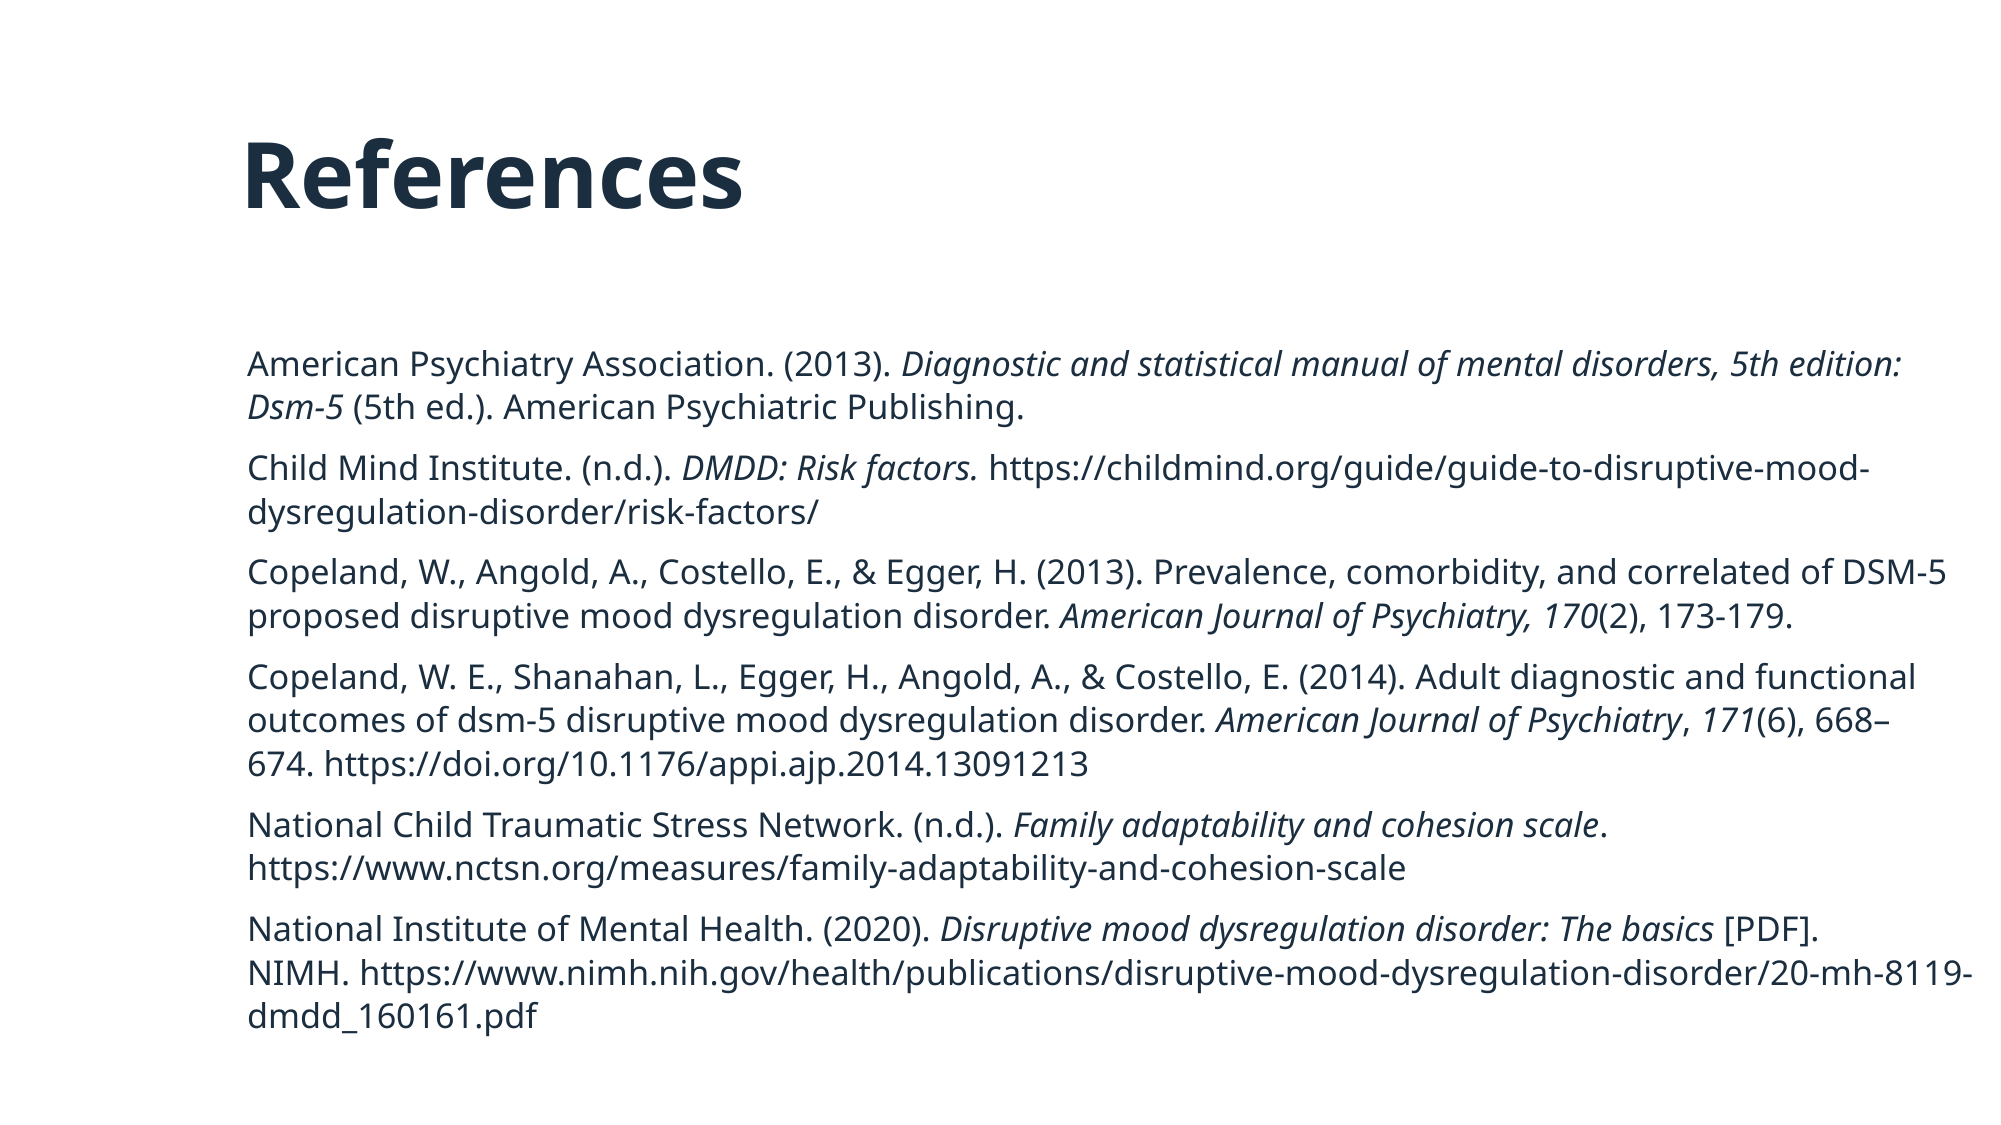

# References
American Psychiatry Association. (2013). Diagnostic and statistical manual of mental disorders, 5th edition: Dsm-5 (5th ed.). American Psychiatric Publishing.
Child Mind Institute. (n.d.). DMDD: Risk factors. https://childmind.org/guide/guide-to-disruptive-mood-dysregulation-disorder/risk-factors/
Copeland, W., Angold, A., Costello, E., & Egger, H. (2013). Prevalence, comorbidity, and correlated of DSM-5 proposed disruptive mood dysregulation disorder. American Journal of Psychiatry, 170(2), 173-179.
Copeland, W. E., Shanahan, L., Egger, H., Angold, A., & Costello, E. (2014). Adult diagnostic and functional outcomes of dsm-5 disruptive mood dysregulation disorder. American Journal of Psychiatry, 171(6), 668–674. https://doi.org/10.1176/appi.ajp.2014.13091213
National Child Traumatic Stress Network. (n.d.). Family adaptability and cohesion scale. https://www.nctsn.org/measures/family-adaptability-and-cohesion-scale
National Institute of Mental Health. (2020). Disruptive mood dysregulation disorder: The basics [PDF]. NIMH. https://www.nimh.nih.gov/health/publications/disruptive-mood-dysregulation-disorder/20-mh-8119-dmdd_160161.pdf